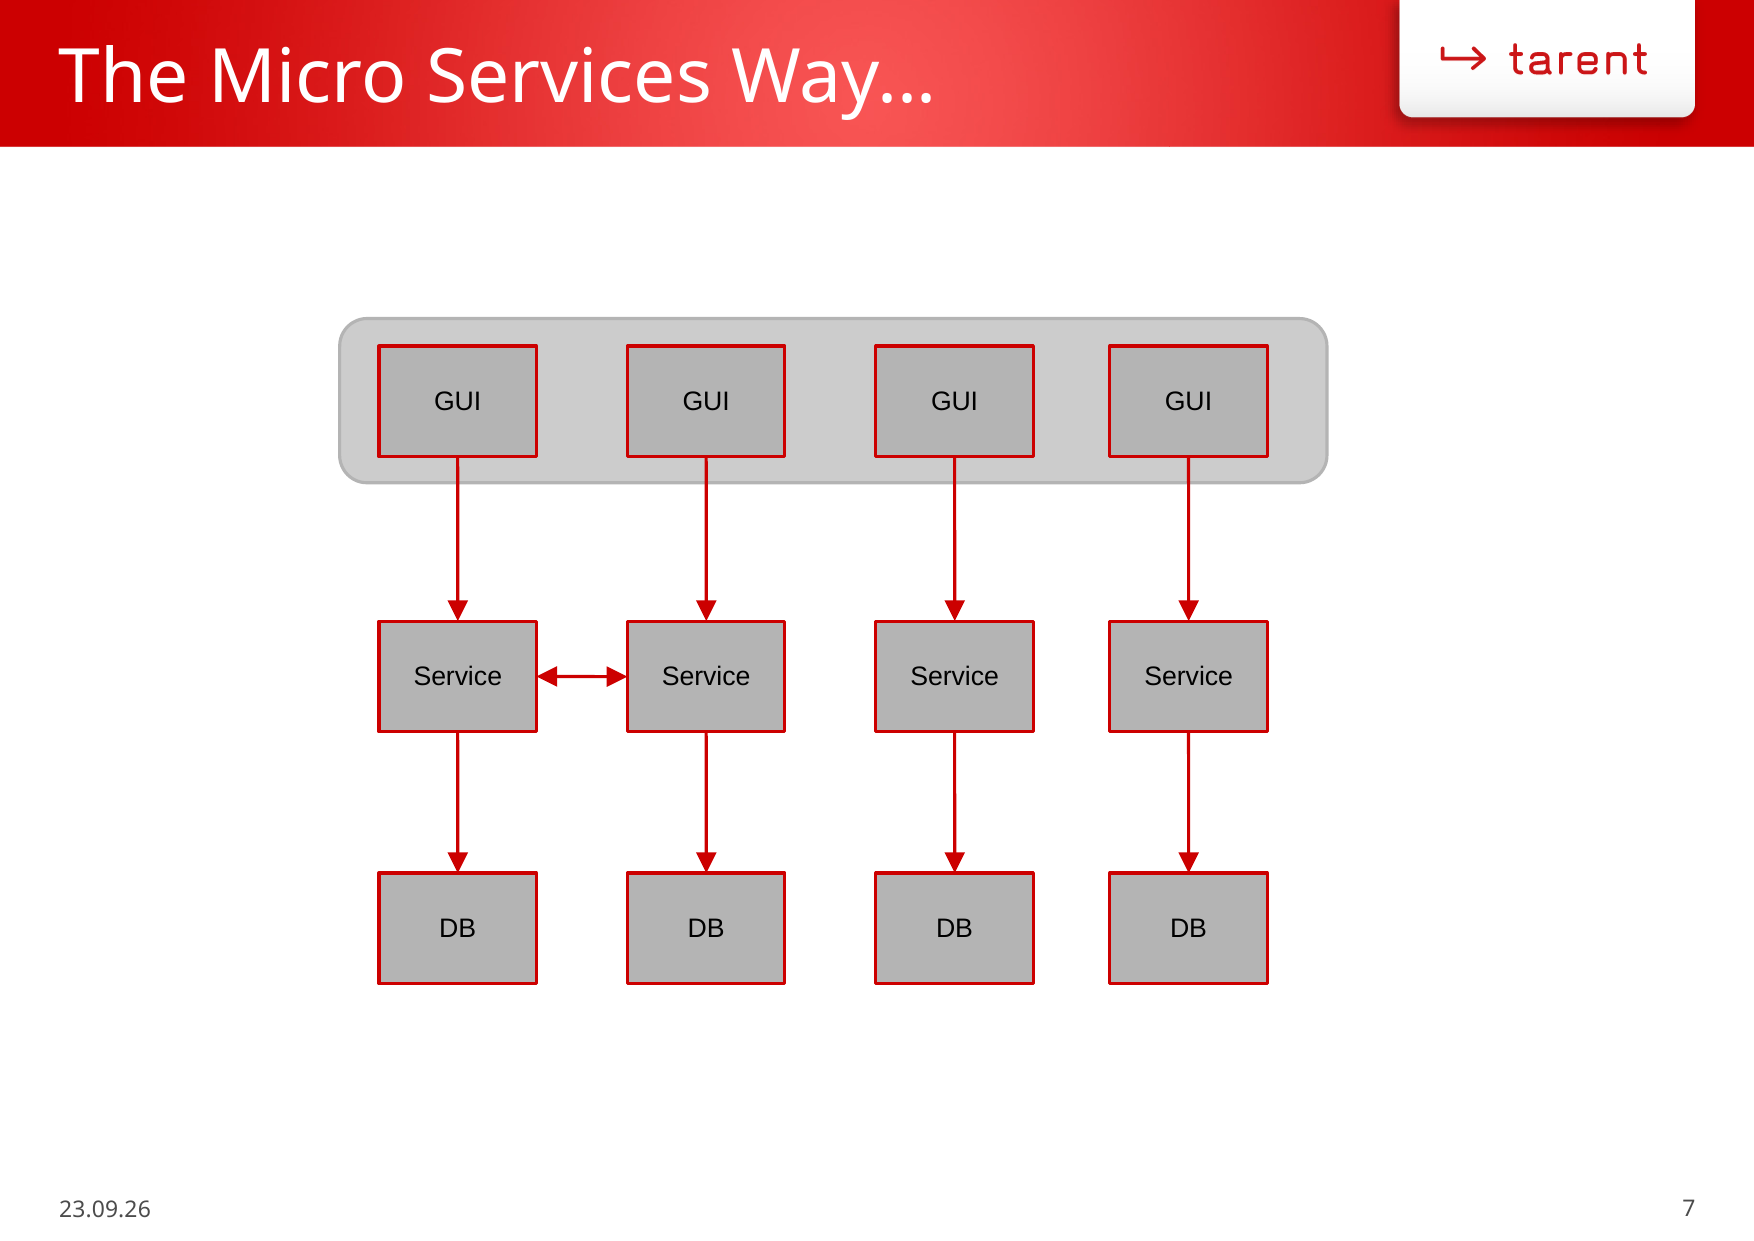

# The Micro Services Way...
GUI
GUI
GUI
GUI
Service
Service
Service
Service
DB
DB
DB
DB